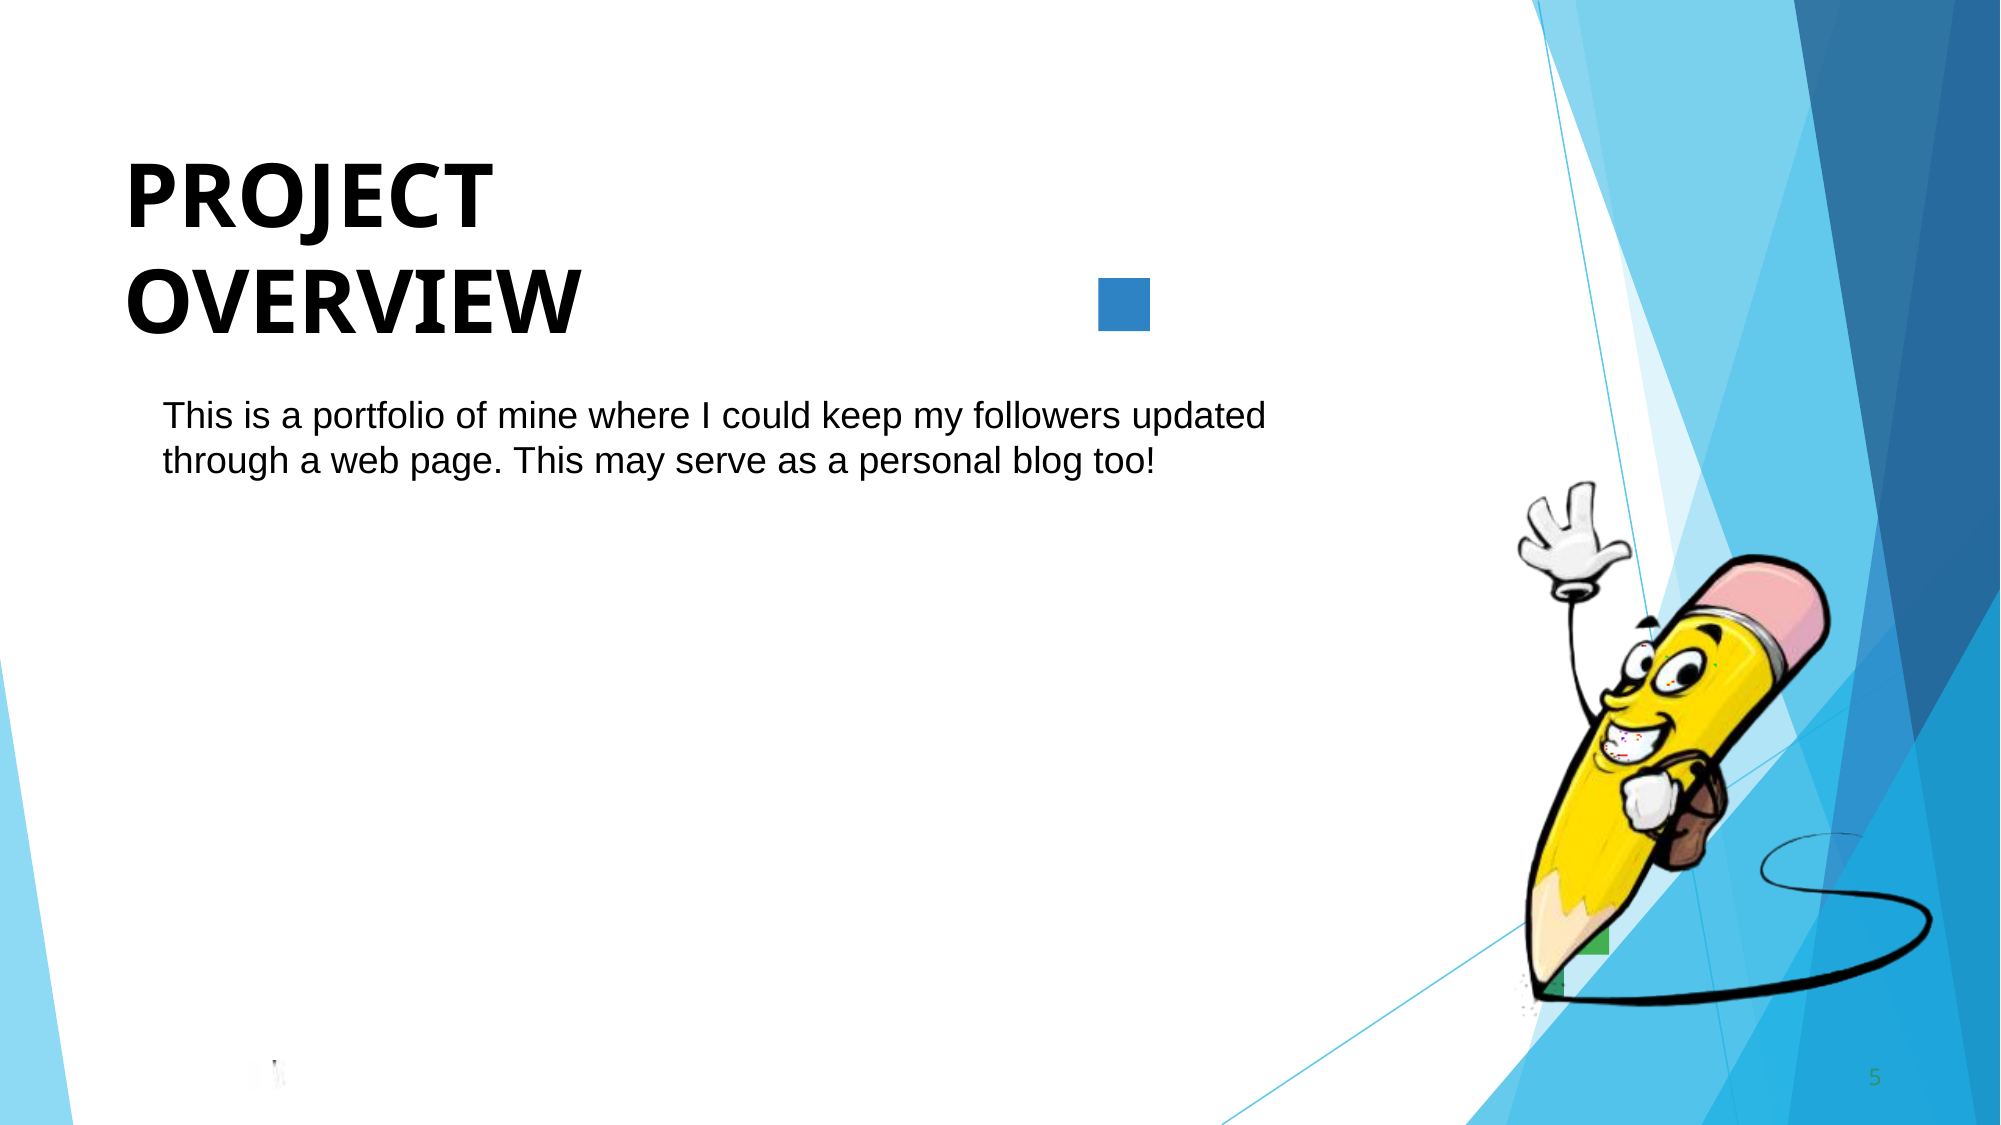

# PROJECT	OVERVIEW
This is a portfolio of mine where I could keep my followers updated through a web page. This may serve as a personal blog too!